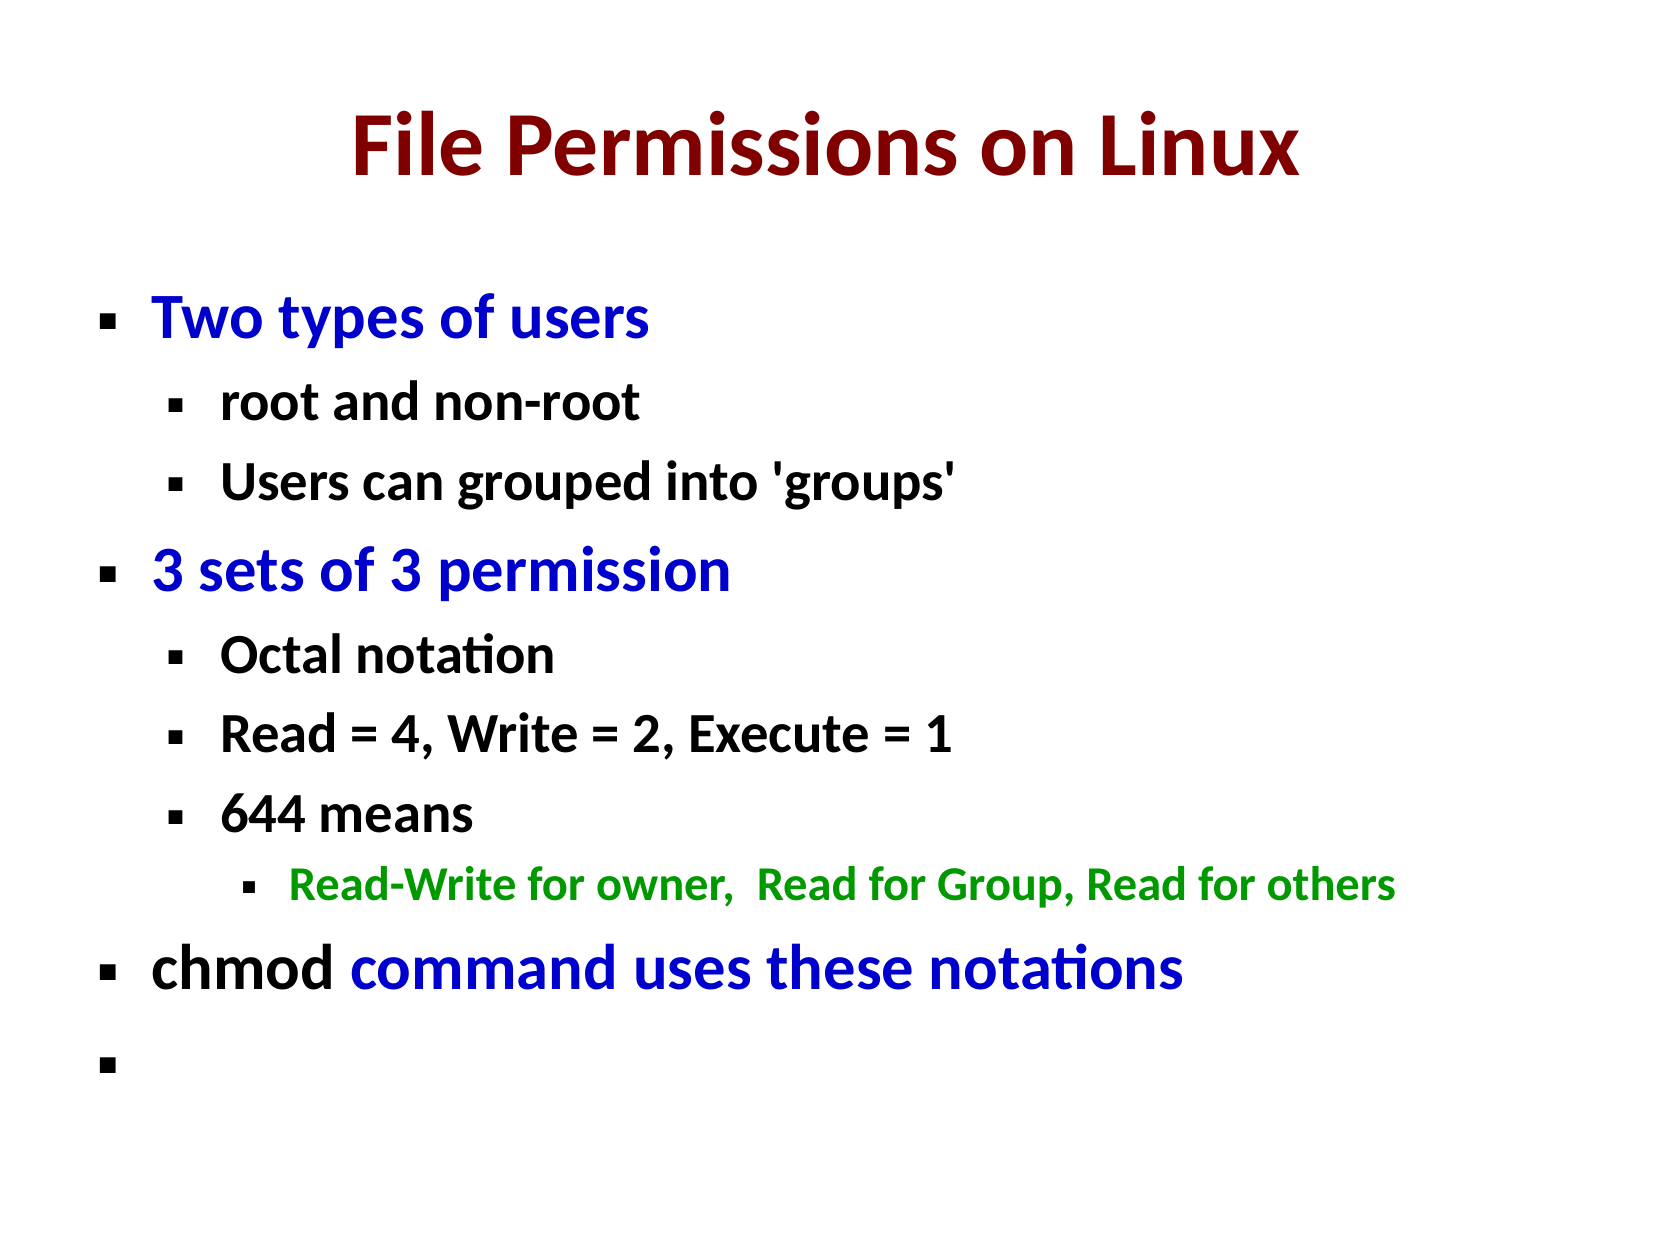

# File Permissions on Linux
Two types of users
root and non-root
Users can grouped into 'groups'
3 sets of 3 permission
Octal notation
Read = 4, Write = 2, Execute = 1
644 means
Read-Write for owner, Read for Group, Read for others
chmod command uses these notations